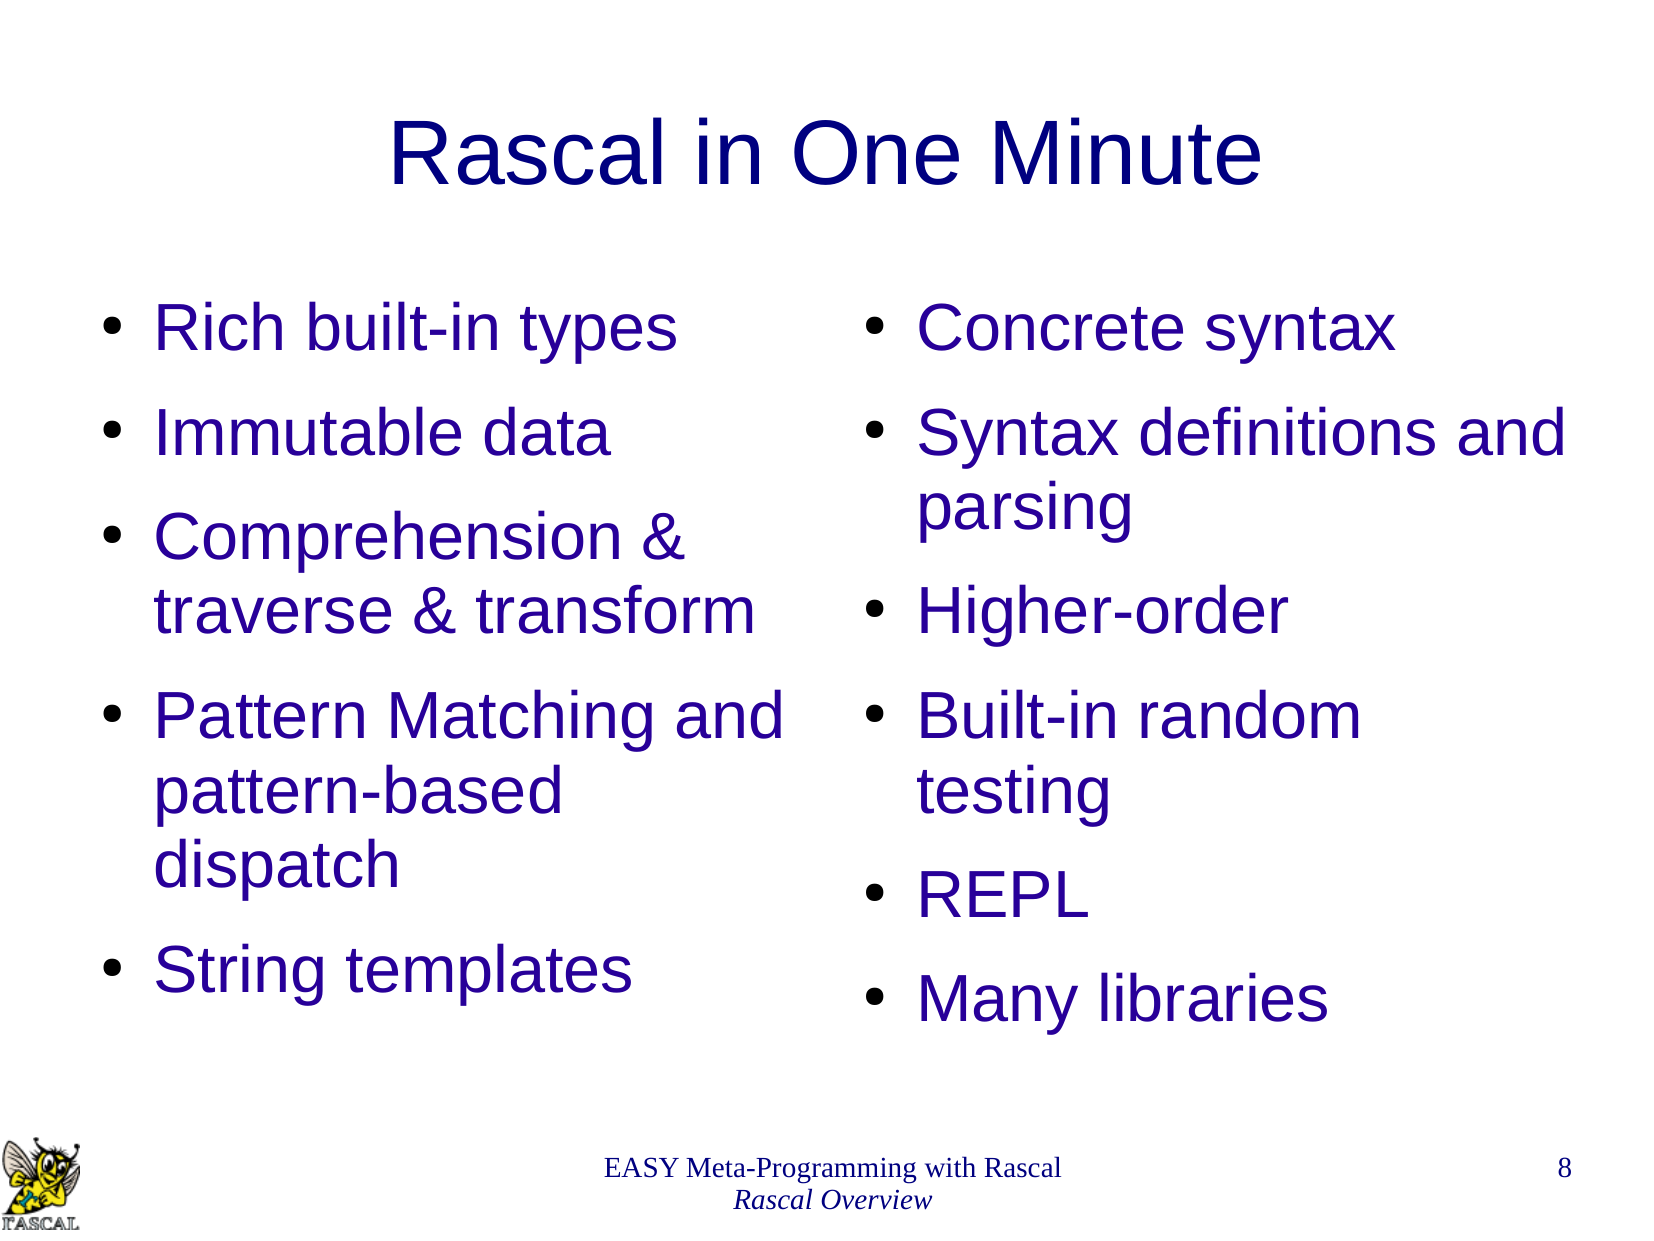

# Rascal in One Minute
Rich built-in types
Immutable data
Comprehension & traverse & transform
Pattern Matching and pattern-based dispatch
String templates
Concrete syntax
Syntax definitions and parsing
Higher-order
Built-in random testing
REPL
Many libraries
8